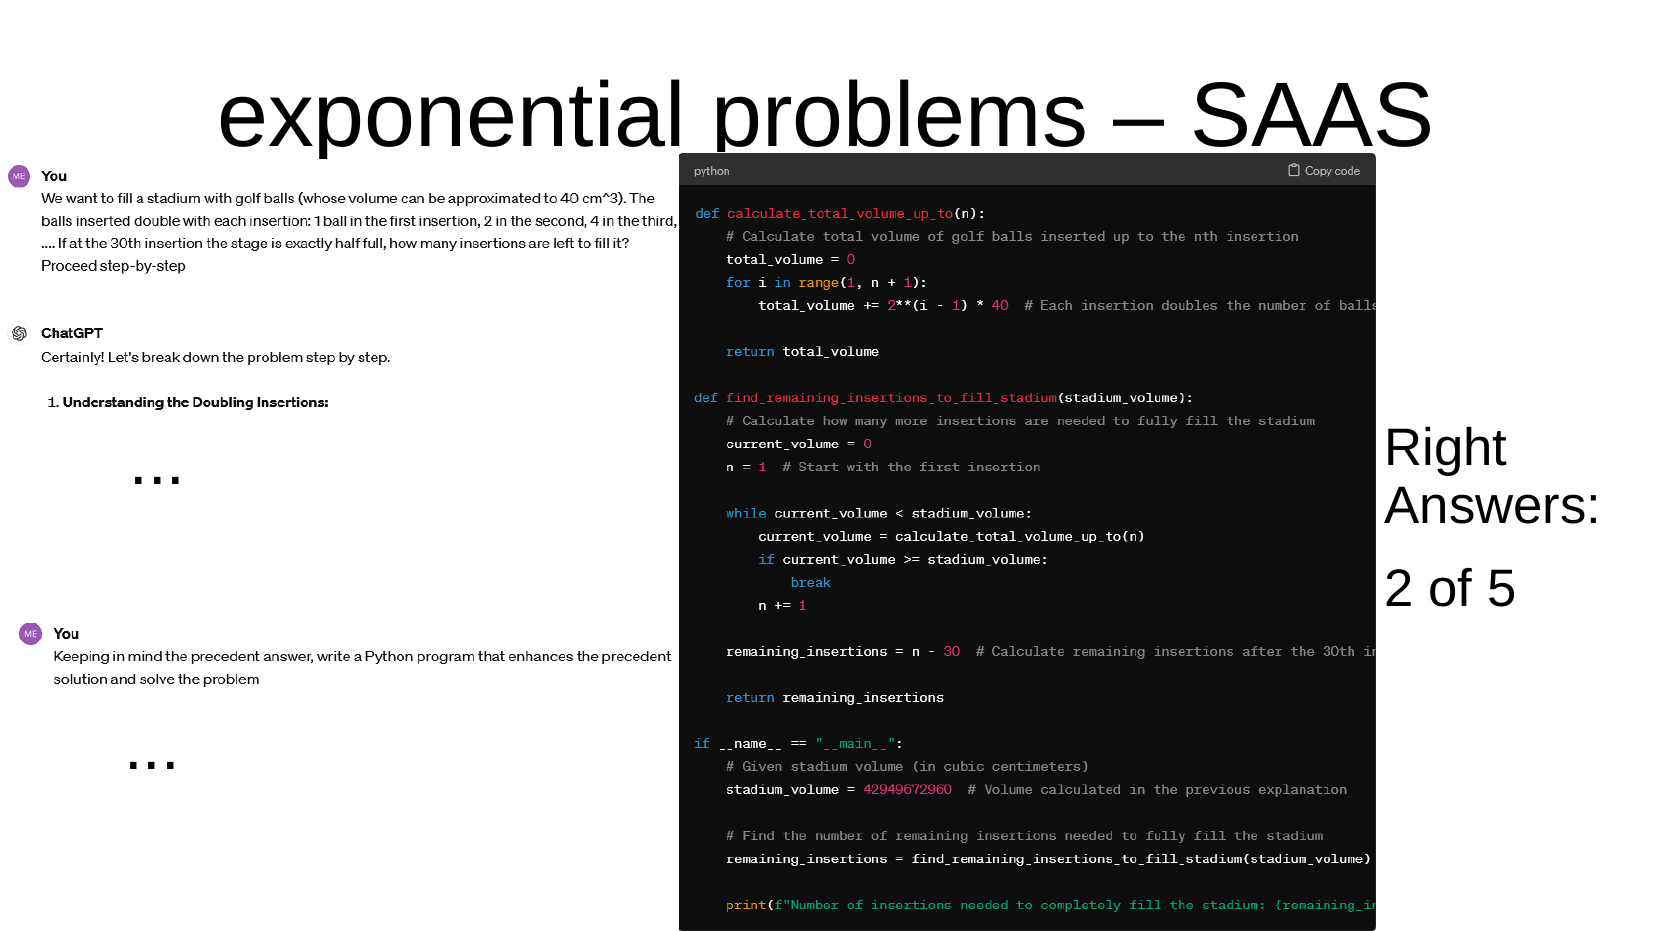

# exponential problems – SAAS
Right Answers:
2 of 5
...
...